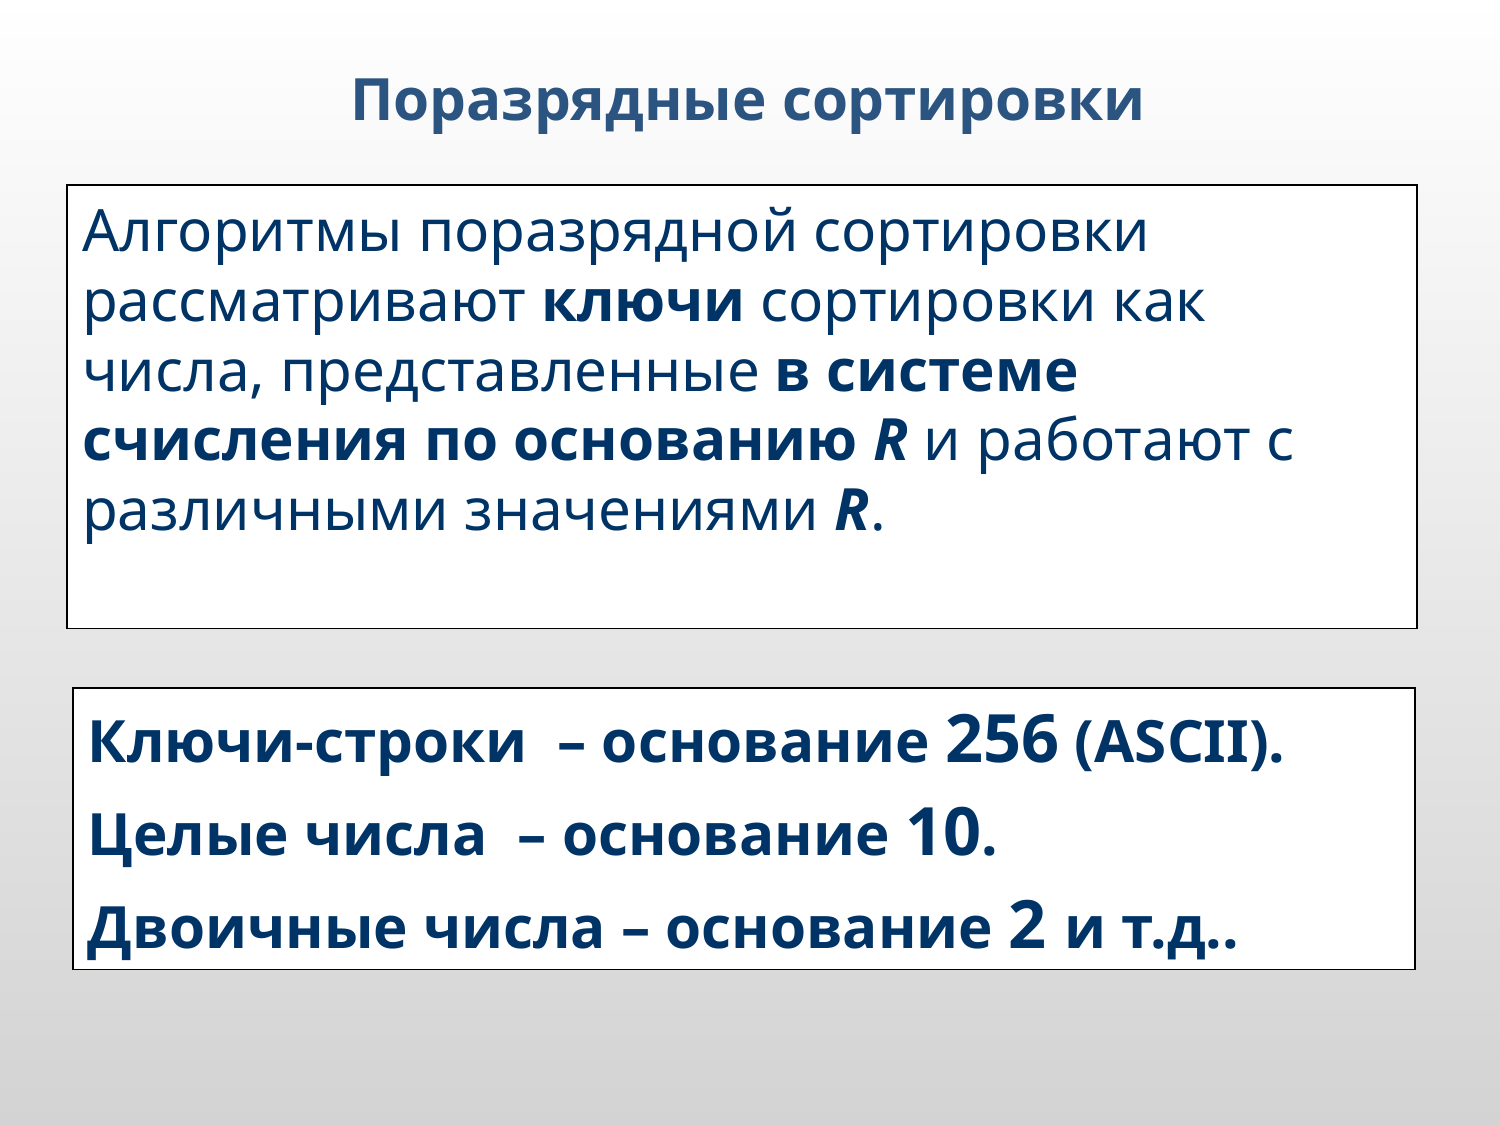

Поразрядные сортировки
# Алгоритмы поразрядной сортировки рассматривают ключи сортировки как числа, представленные в системе счисления по основанию R и работают с различными значениями R.
Ключи-строки – основание 256 (ASCII).
Целые числа – основание 10.
Двоичные числа – основание 2 и т.д..